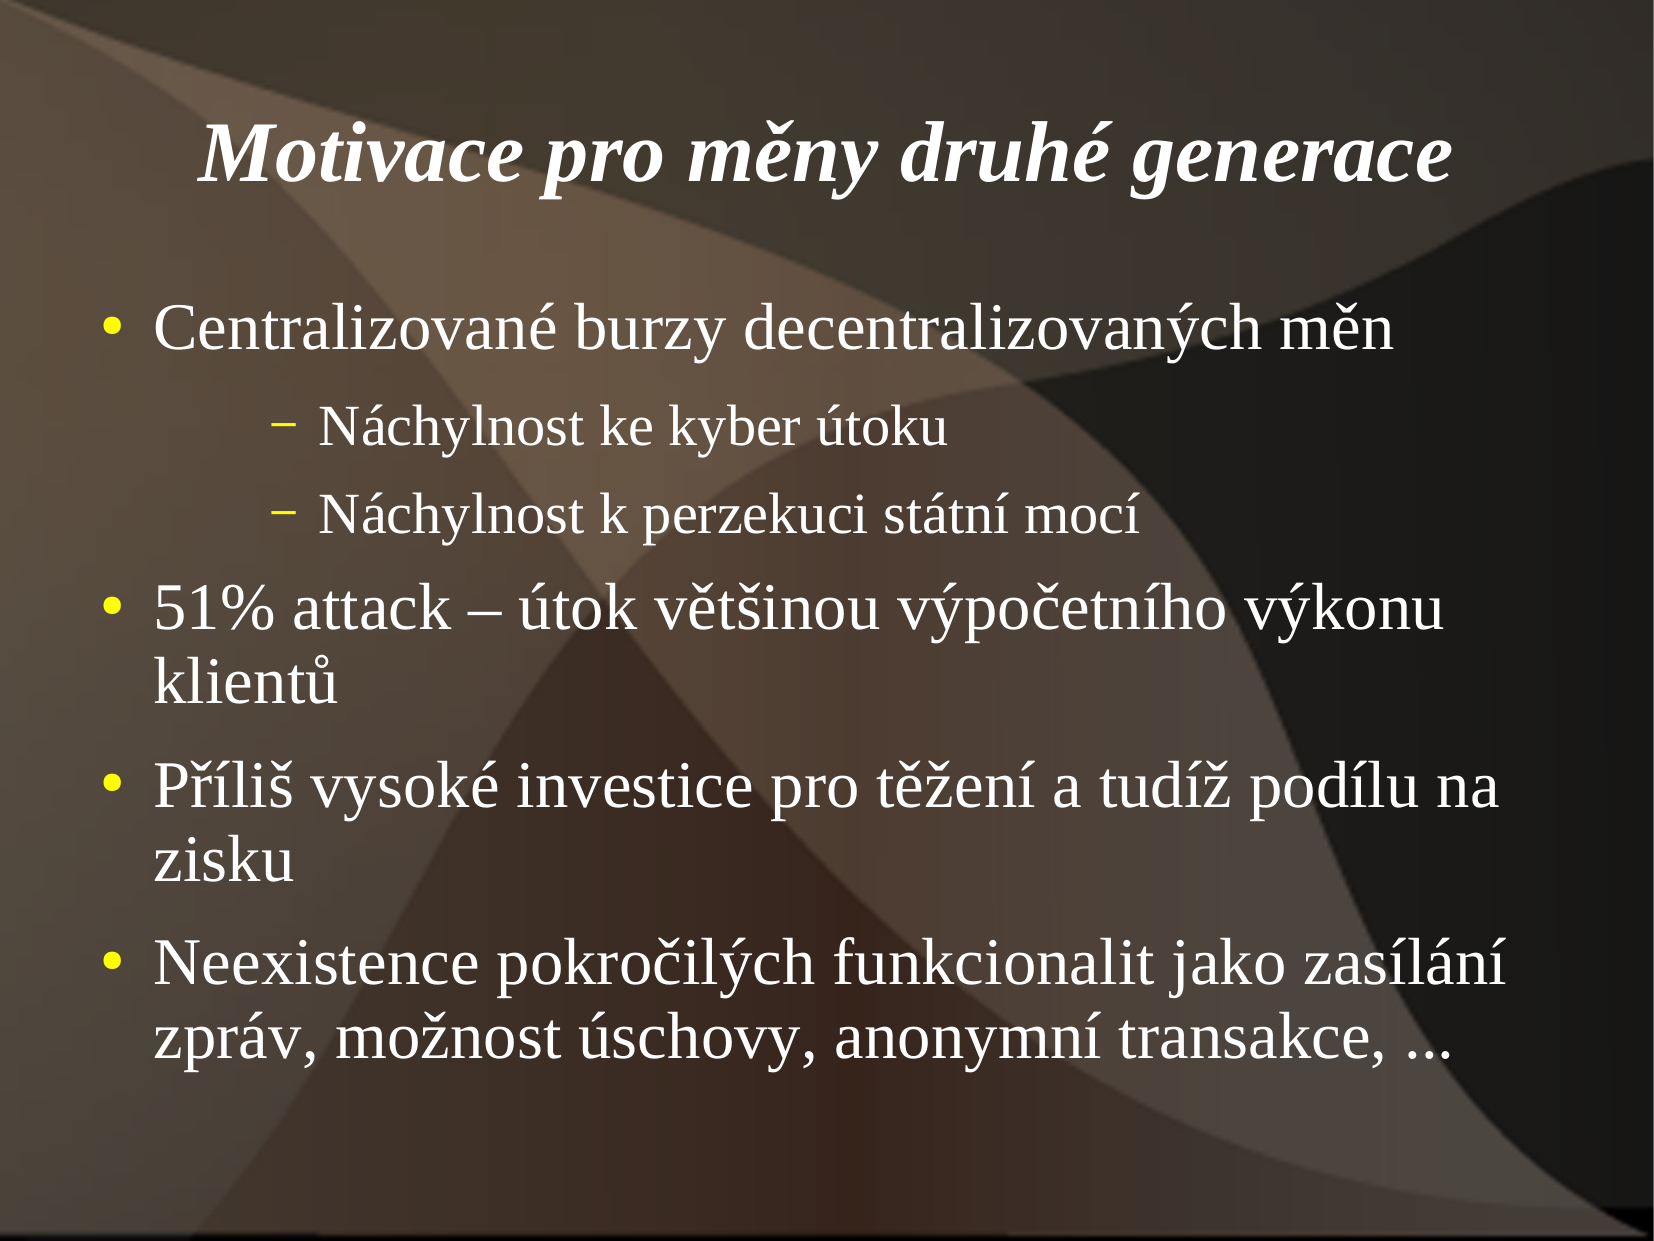

# Motivace pro měny druhé generace
Centralizované burzy decentralizovaných měn
Náchylnost ke kyber útoku
Náchylnost k perzekuci státní mocí
51% attack – útok většinou výpočetního výkonu klientů
Příliš vysoké investice pro těžení a tudíž podílu na zisku
Neexistence pokročilých funkcionalit jako zasílání zpráv, možnost úschovy, anonymní transakce, ...